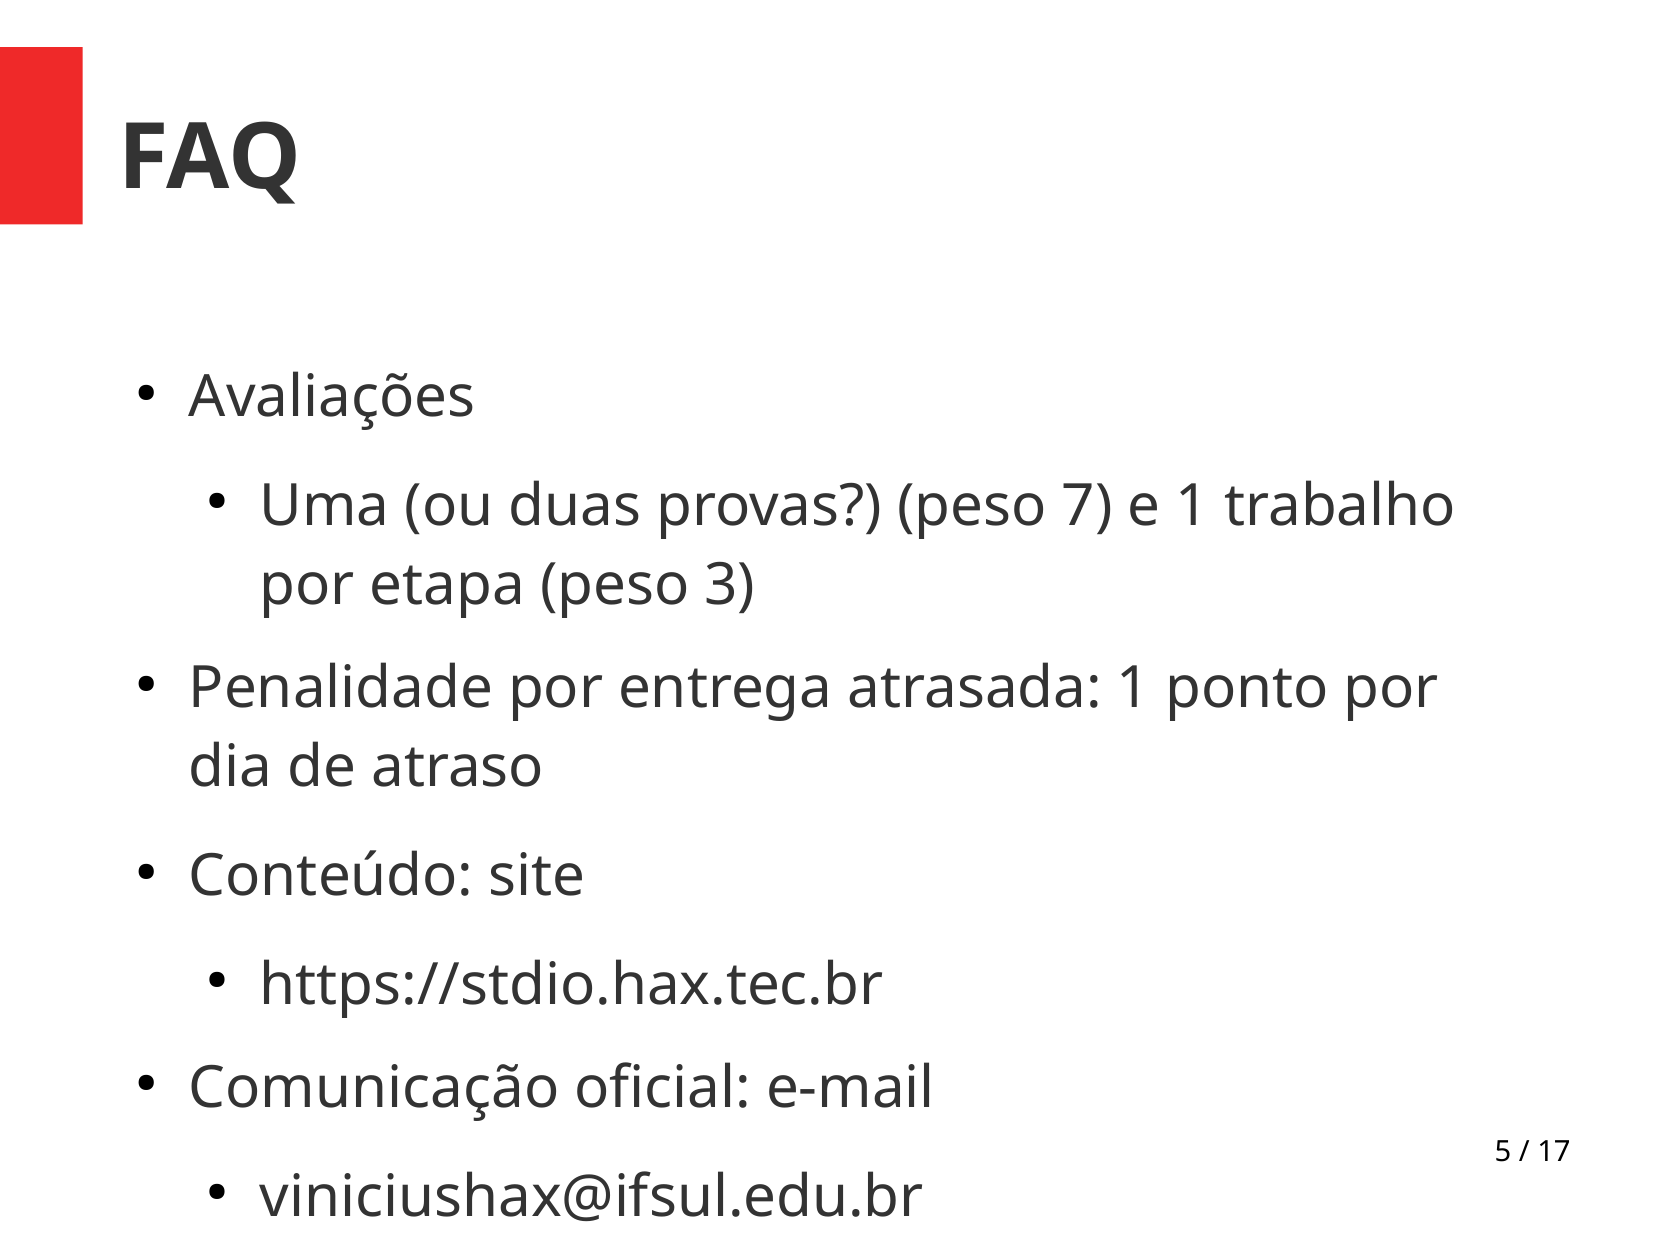

# FAQ
Avaliações
Uma (ou duas provas?) (peso 7) e 1 trabalho por etapa (peso 3)
Penalidade por entrega atrasada: 1 ponto por dia de atraso
Conteúdo: site
https://stdio.hax.tec.br
Comunicação oficial: e-mail
viniciushax@ifsul.edu.br
5